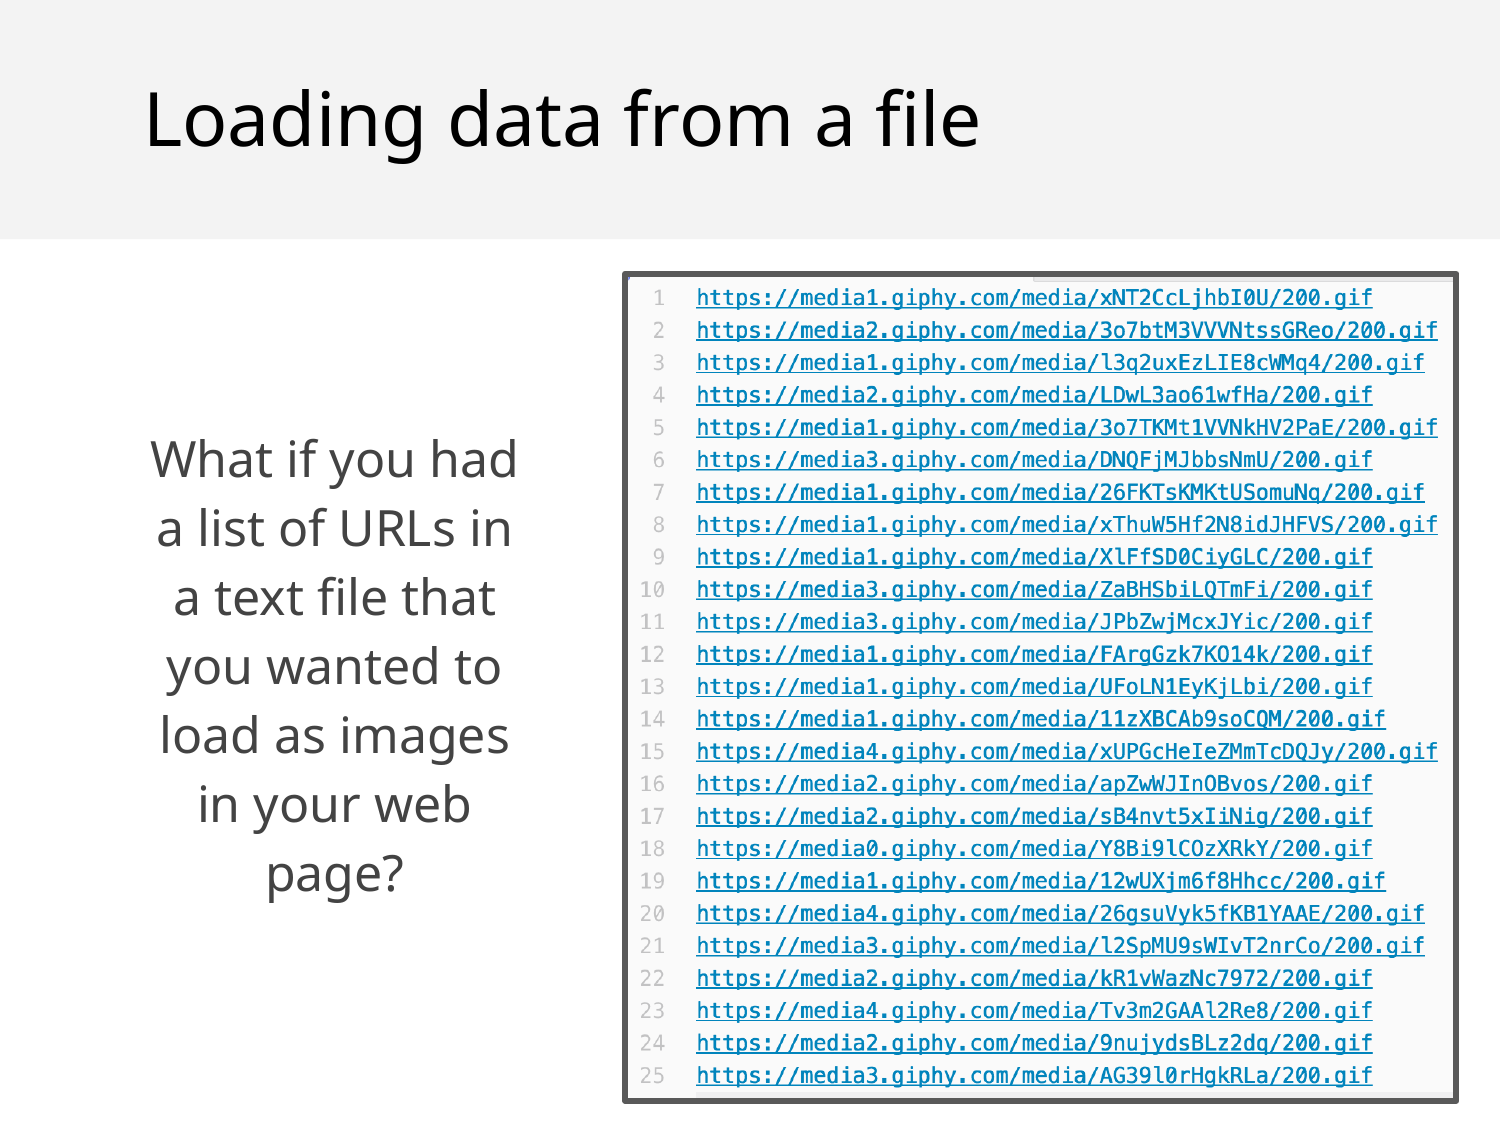

# Loading data from a file
What if you had a list of URLs in a text file that you wanted to load as images in your web page?